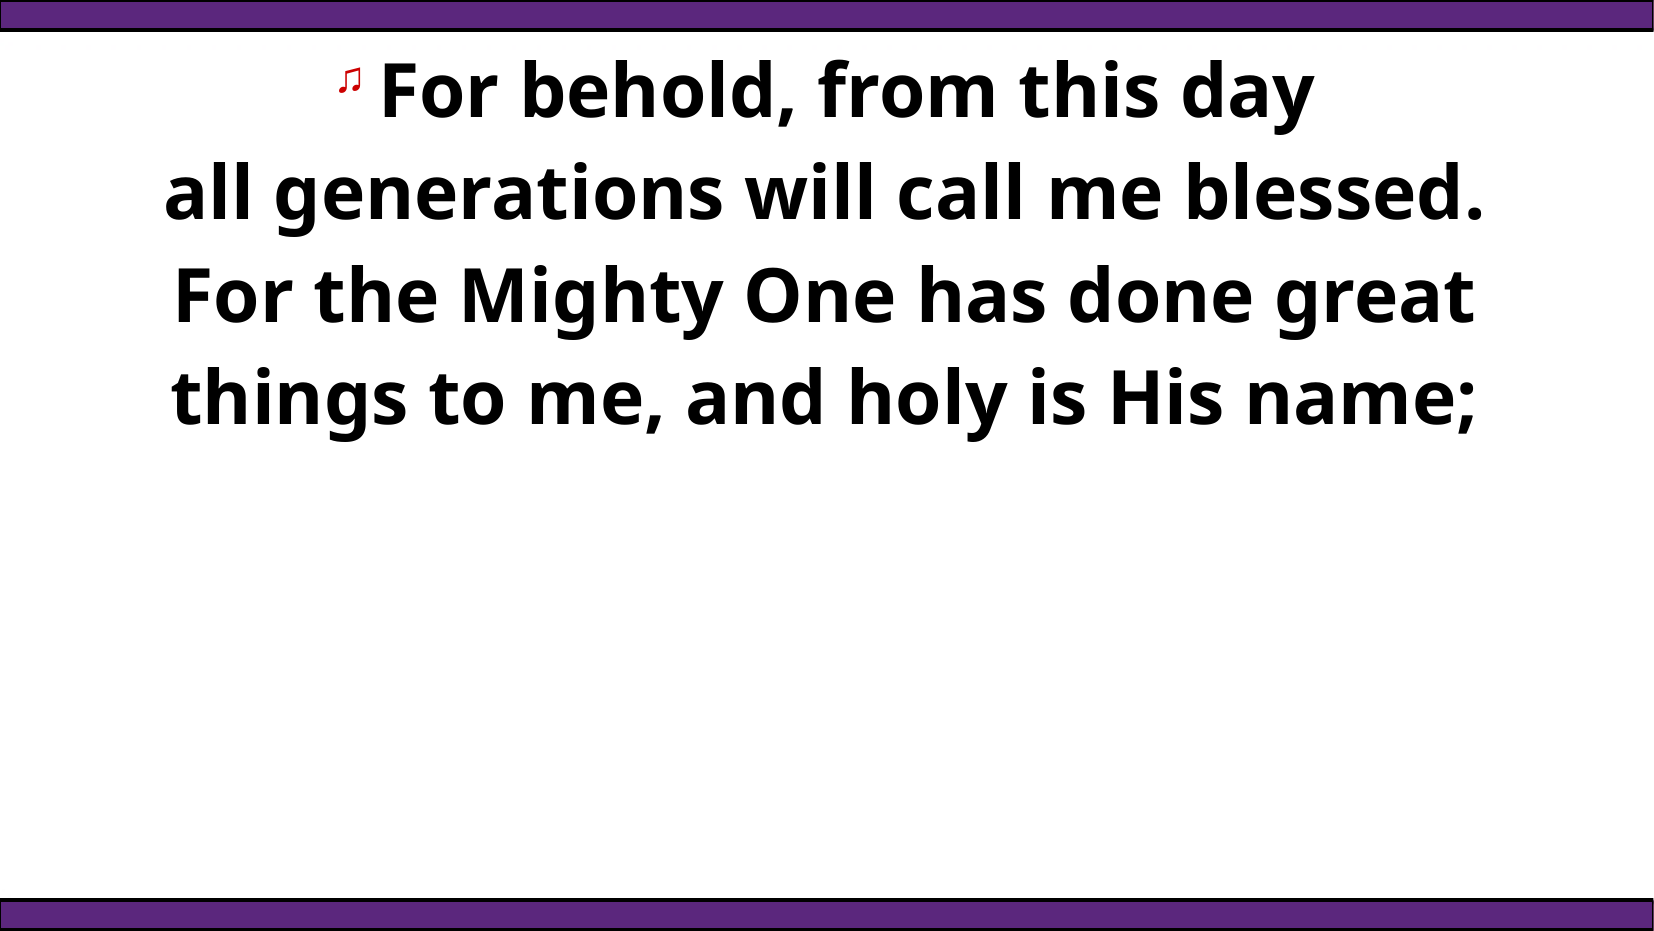

♫ For behold, from this day
all generations will call me blessed.
For the Mighty One has done great
things to me, and holy is His name;